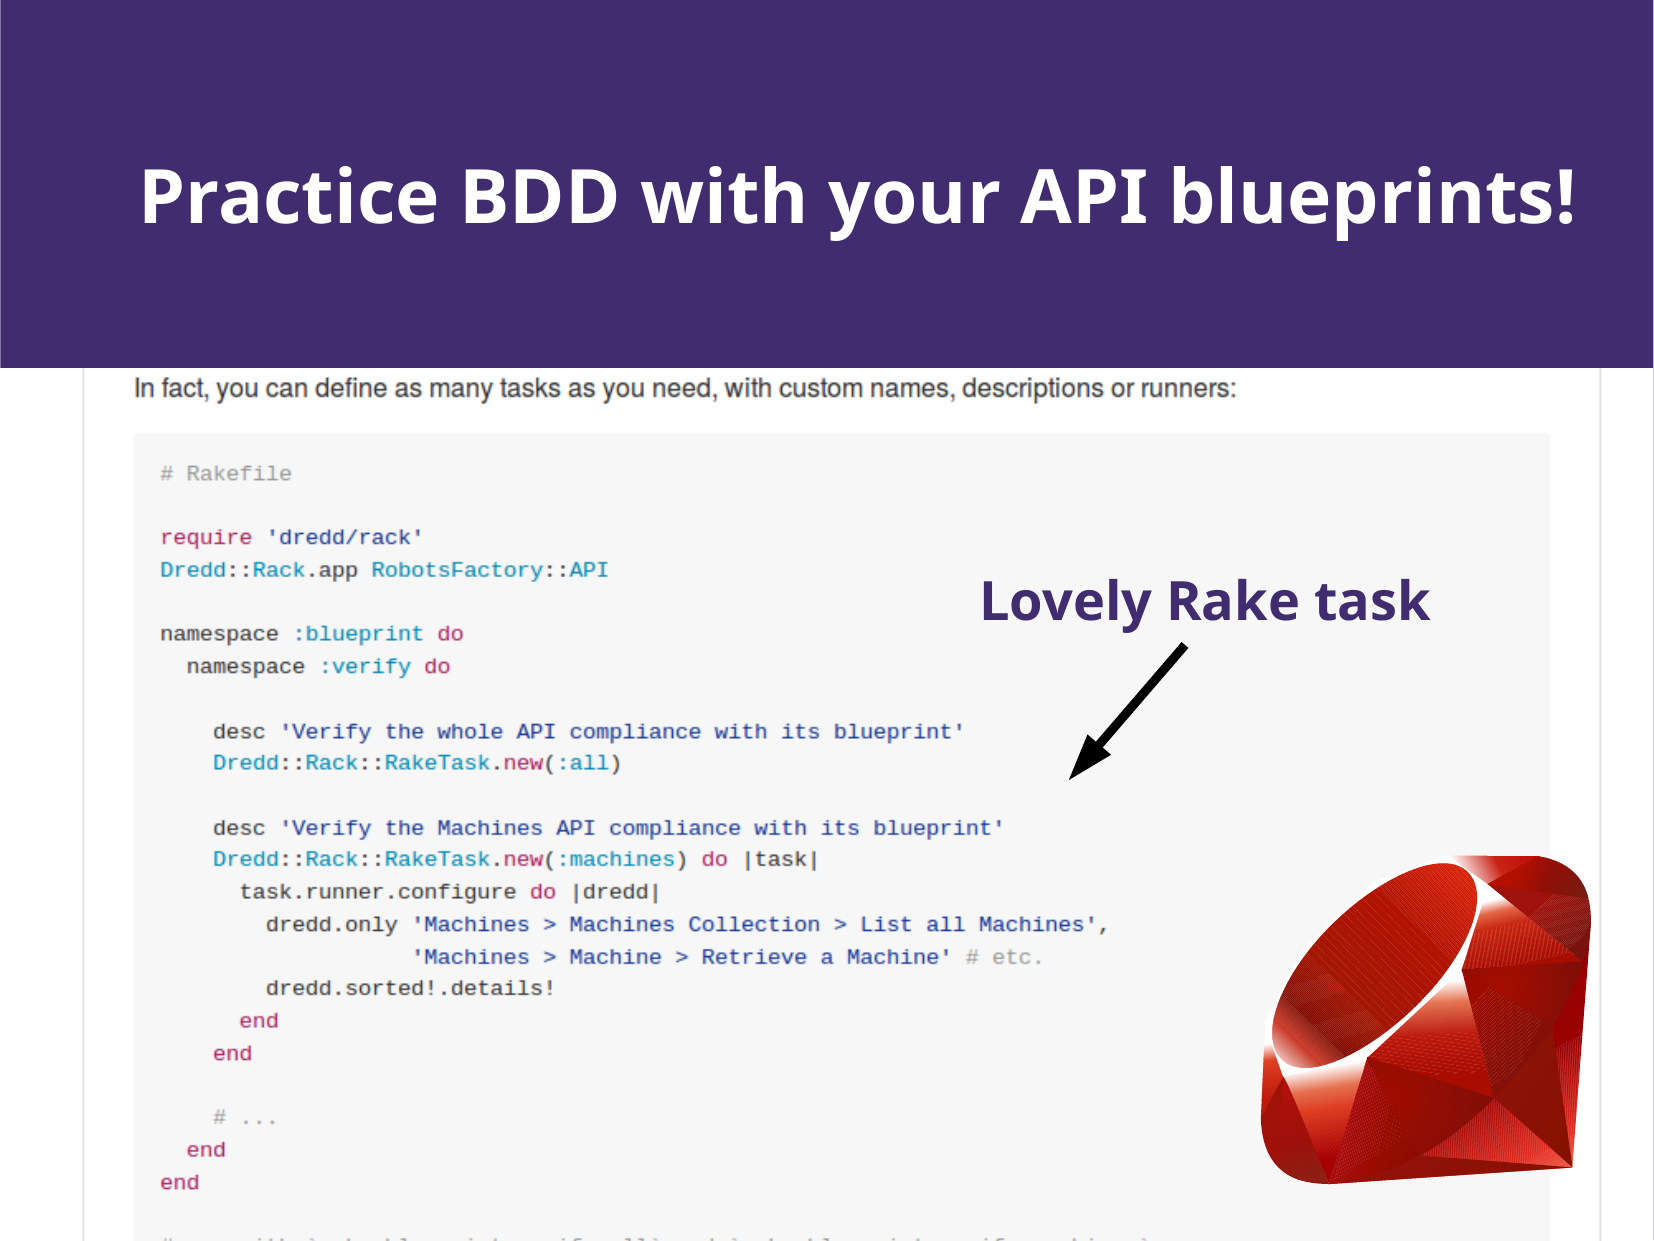

Practice BDD with your API blueprints!
Lovely Rake task